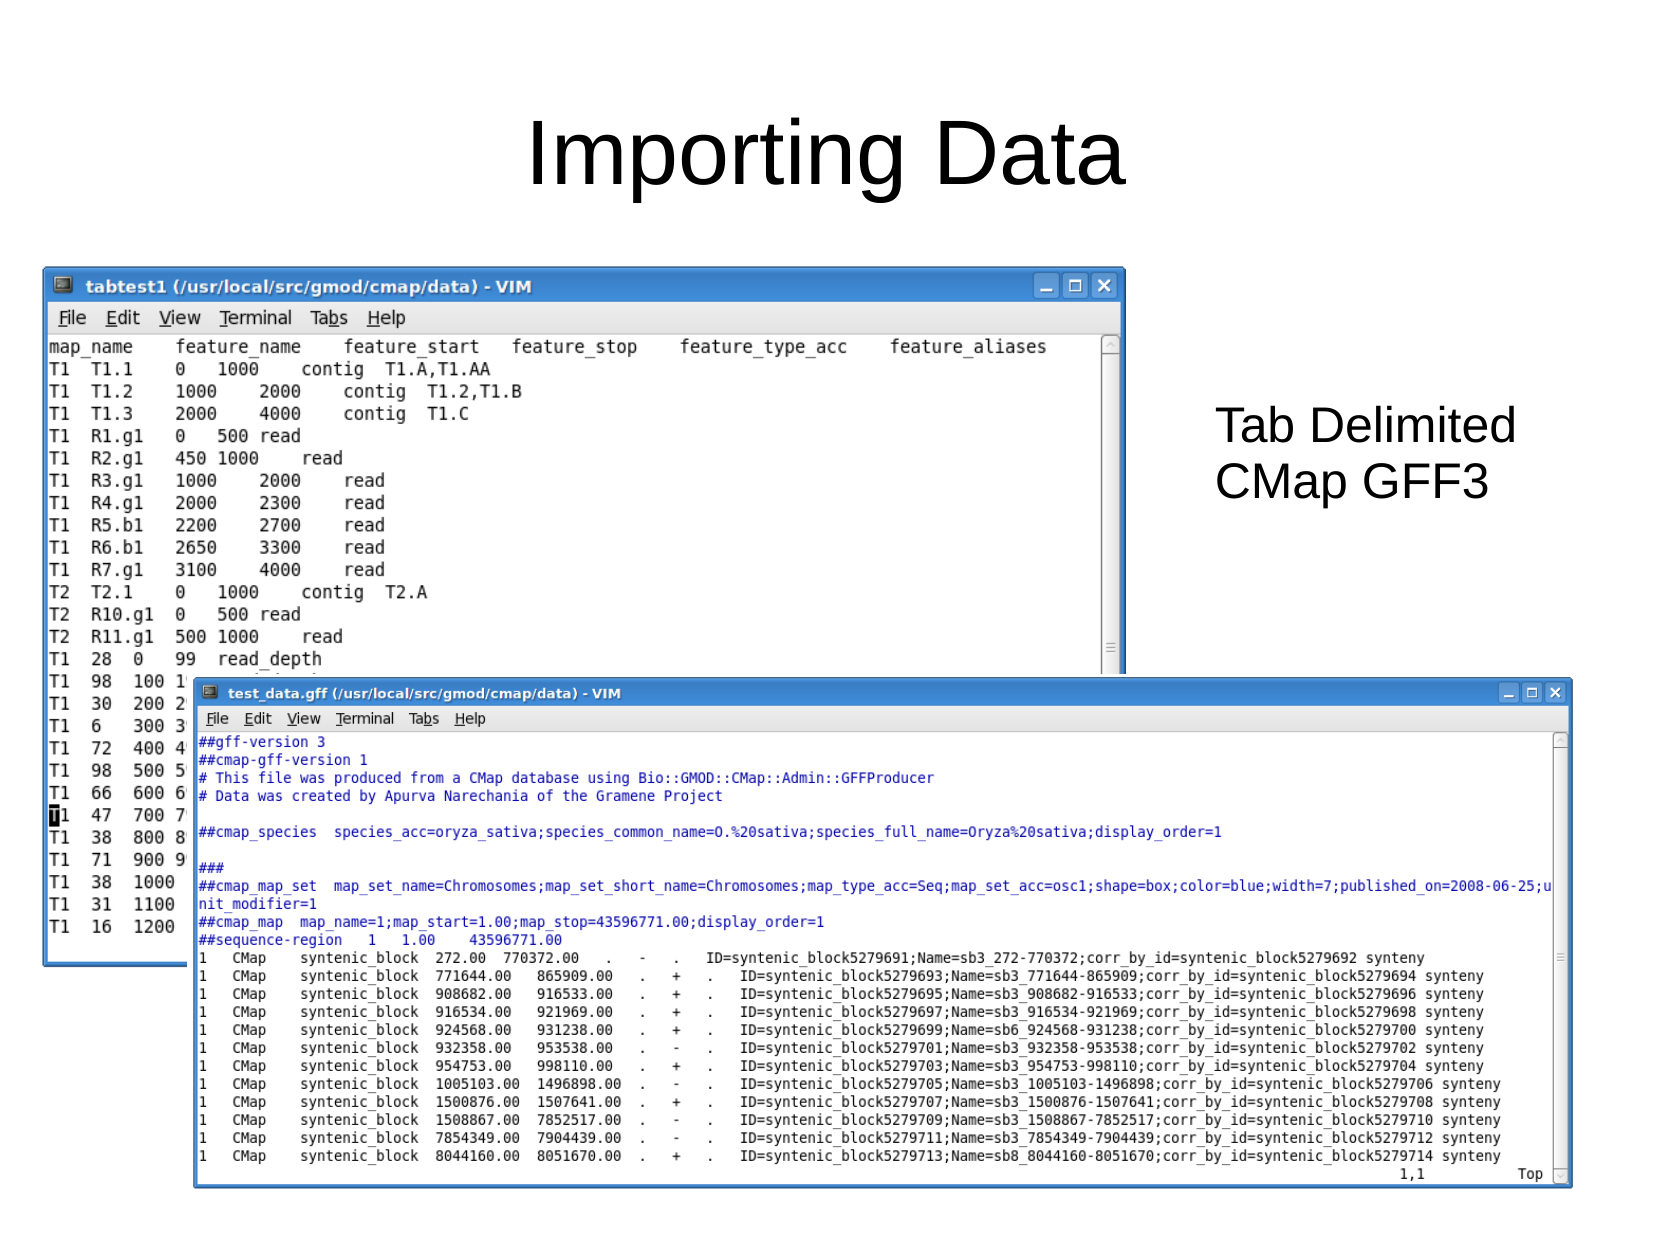

# Importing Data
Tab Delimited
CMap GFF3